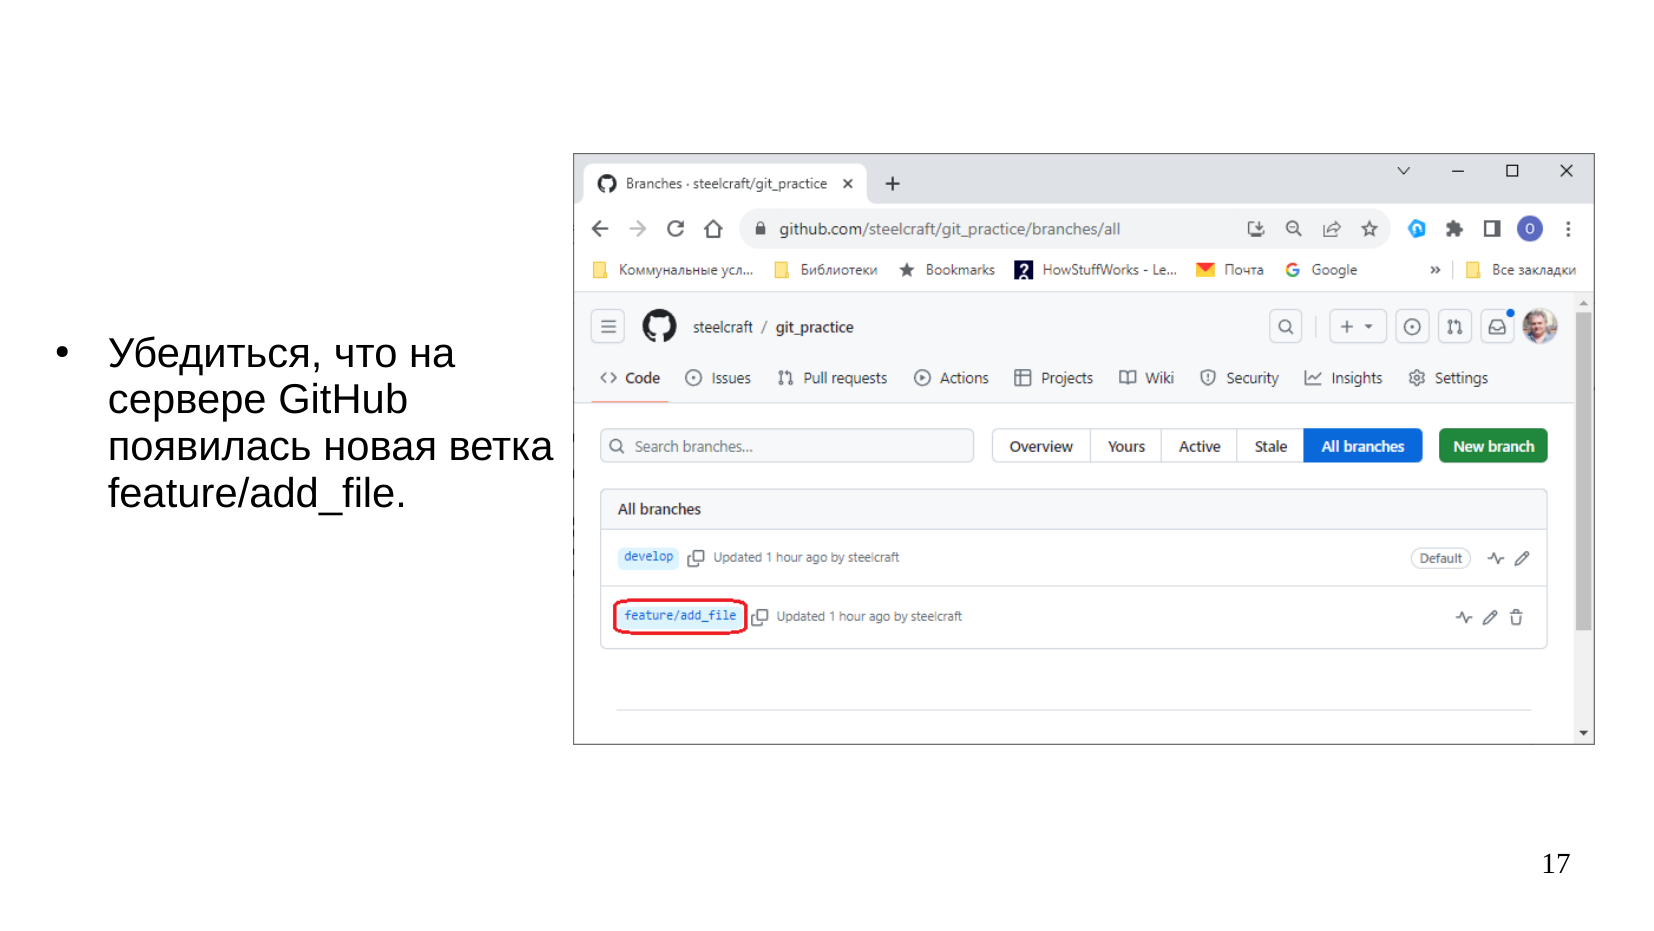

# Убедиться, что на сервере GitHub появилась новая ветка feature/add_file.
17